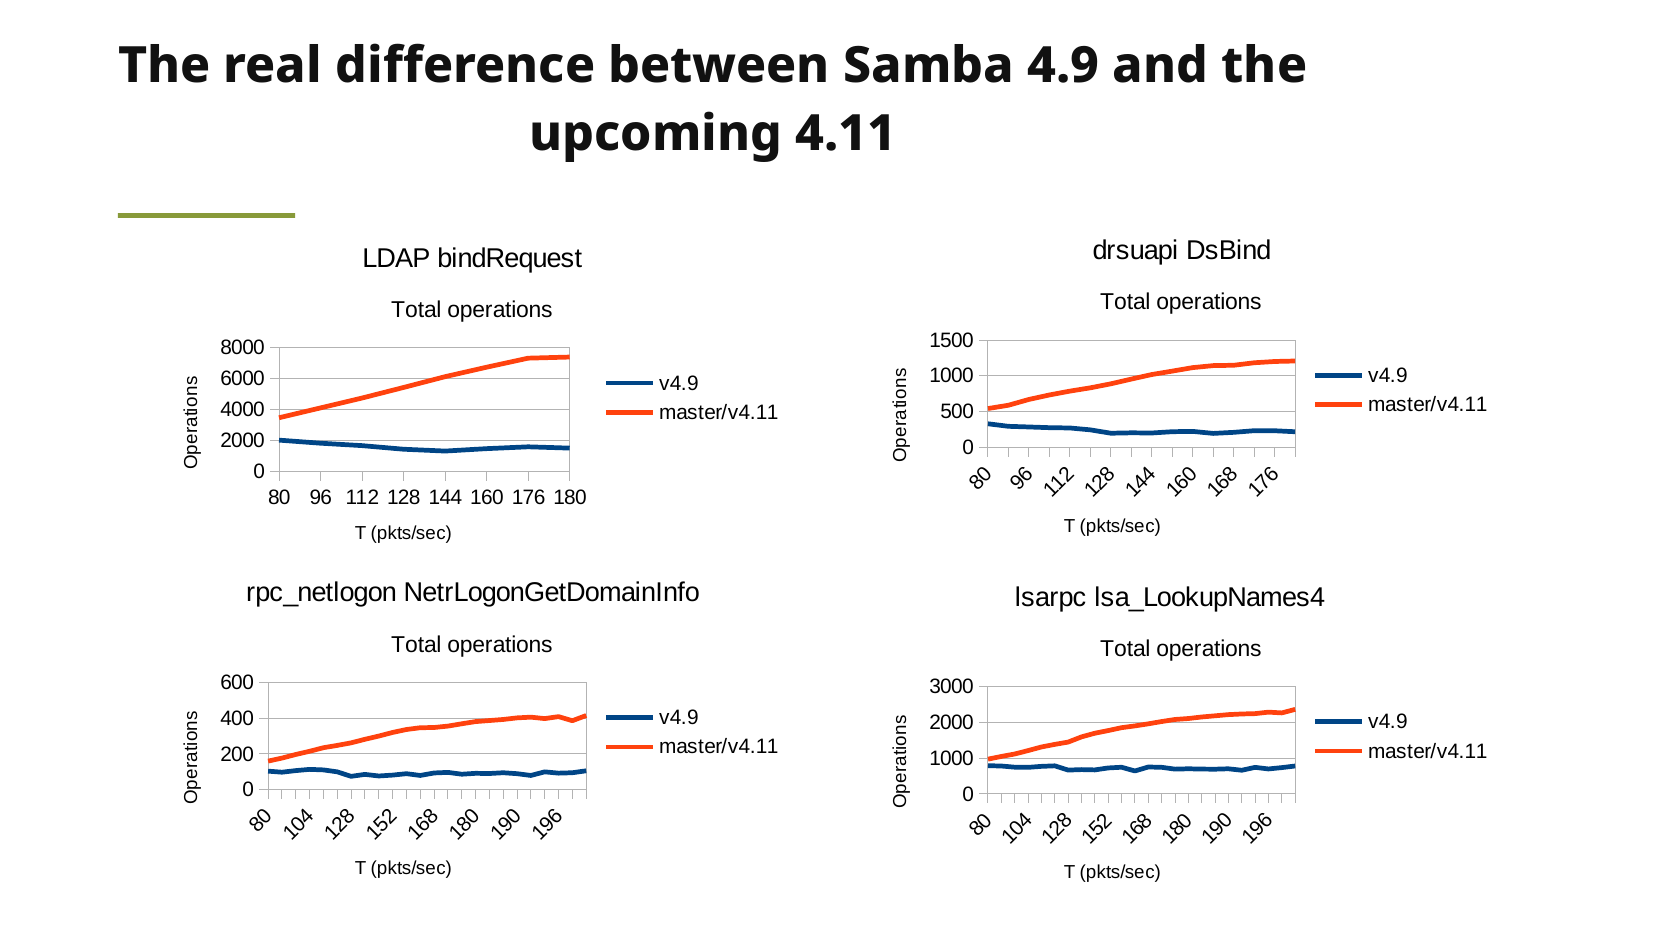

# The real difference between Samba 4.9 and the upcoming 4.11
### Chart: drsuapi DsBind
Total operations
| Category | v4.9 | master/v4.11 |
|---|---|---|
| 80 | 330.0 | 543.0 |
| 88 | 295.0 | 589.0 |
| 96 | 286.0 | 670.0 |
| 104 | 276.0 | 733.0 |
| 112 | 272.0 | 786.0 |
| 120 | 245.0 | 833.0 |
| 128 | 198.0 | 889.0 |
| 136 | 204.0 | 955.0 |
| 144 | 202.0 | 1019.0 |
| 152 | 220.0 | 1067.0 |
| 160 | 224.0 | 1115.0 |
| 164 | 196.0 | 1143.0 |
| 168 | 211.0 | 1148.0 |
| 172 | 234.0 | 1183.0 |
| 176 | 233.0 | 1201.0 |
| 180 | 219.0 | 1208.0 |
### Chart: LDAP bindRequest
Total operations
| Category | v4.9 | master/v4.11 |
|---|---|---|
| 80 | 2030.0 | 3477.0 |
| 96 | 1832.0 | 4114.0 |
| 112 | 1675.0 | 4749.0 |
| 128 | 1442.0 | 5437.0 |
| 144 | 1322.0 | 6134.0 |
| 160 | 1480.0 | 6745.0 |
| 176 | 1597.0 | 7329.0 |
| 180 | 1513.0 | 7404.0 |
### Chart: rpc_netlogon NetrLogonGetDomainInfo
Total operations
| Category | v4.9 | master/v4.11 |
|---|---|---|
| 80 | 104.0 | 160.0 |
| 88 | 98.0 | 177.0 |
| 96 | 107.0 | 197.0 |
| 104 | 114.0 | 215.0 |
| 112 | 111.0 | 235.0 |
| 120 | 100.0 | 248.0 |
| 128 | 75.0 | 262.0 |
| 136 | 86.0 | 282.0 |
| 144 | 77.0 | 300.0 |
| 152 | 82.0 | 320.0 |
| 160 | 90.0 | 337.0 |
| 164 | 80.0 | 347.0 |
| 168 | 94.0 | 348.0 |
| 172 | 97.0 | 356.0 |
| 176 | 87.0 | 369.0 |
| 180 | 92.0 | 381.0 |
| 184 | 91.0 | 387.0 |
| 188 | 95.0 | 393.0 |
| 190 | 90.0 | 402.0 |
| 192 | 80.0 | 406.0 |
| 194 | 100.0 | 398.0 |
| 196 | 93.0 | 409.0 |
| 198 | 95.0 | 386.0 |
| 200 | 106.0 | 415.0 |
### Chart: lsarpc lsa_LookupNames4
Total operations
| Category | v4.9 | master/v4.11 |
|---|---|---|
| 80 | 788.0 | 970.0 |
| 88 | 780.0 | 1046.0 |
| 96 | 746.0 | 1114.0 |
| 104 | 742.0 | 1209.0 |
| 112 | 769.0 | 1311.0 |
| 120 | 785.0 | 1383.0 |
| 128 | 665.0 | 1447.0 |
| 136 | 678.0 | 1593.0 |
| 144 | 671.0 | 1697.0 |
| 152 | 725.0 | 1771.0 |
| 160 | 745.0 | 1852.0 |
| 164 | 640.0 | 1901.0 |
| 168 | 752.0 | 1958.0 |
| 172 | 743.0 | 2023.0 |
| 176 | 692.0 | 2080.0 |
| 180 | 702.0 | 2107.0 |
| 184 | 693.0 | 2149.0 |
| 188 | 690.0 | 2183.0 |
| 190 | 702.0 | 2216.0 |
| 192 | 661.0 | 2234.0 |
| 194 | 742.0 | 2244.0 |
| 196 | 696.0 | 2285.0 |
| 198 | 734.0 | 2264.0 |
| 200 | 780.0 | 2362.0 |